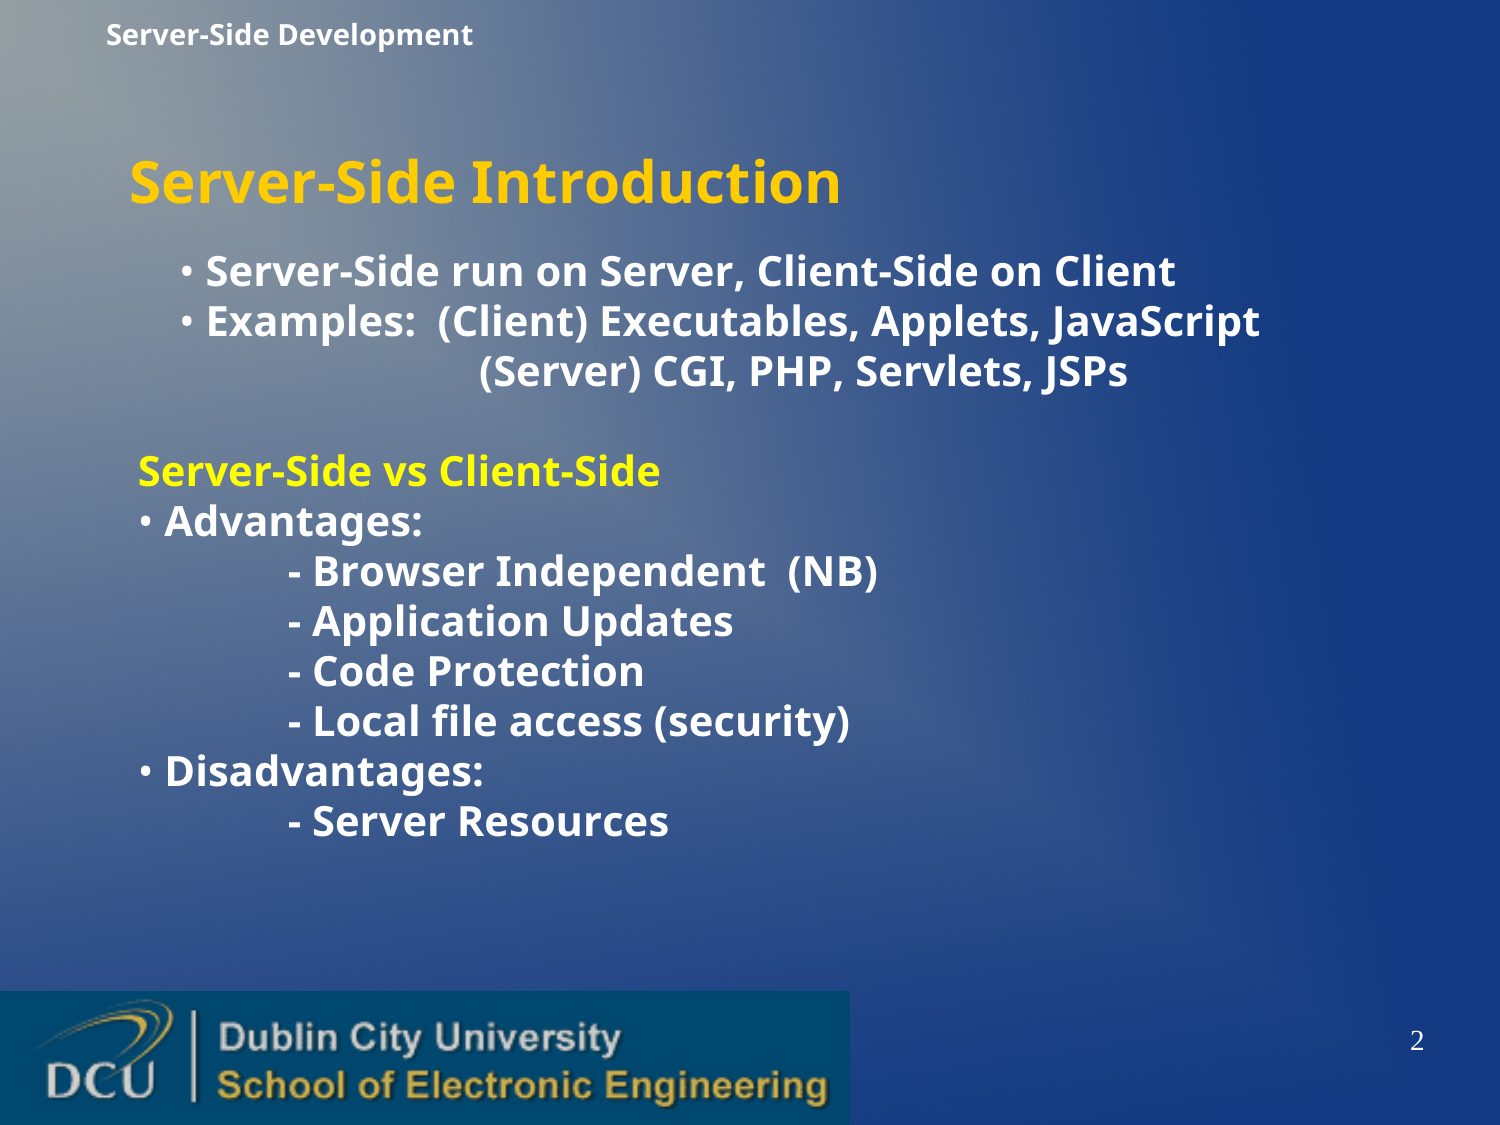

Server-Side Development
Server-Side Introduction
 Server-Side run on Server, Client-Side on Client
 Examples: (Client) Executables, Applets, JavaScript
		(Server) CGI, PHP, Servlets, JSPs
Server-Side vs Client-Side
 Advantages:
 	- Browser Independent (NB)
	- Application Updates
	- Code Protection
	- Local file access (security)
 Disadvantages:
	- Server Resources
2